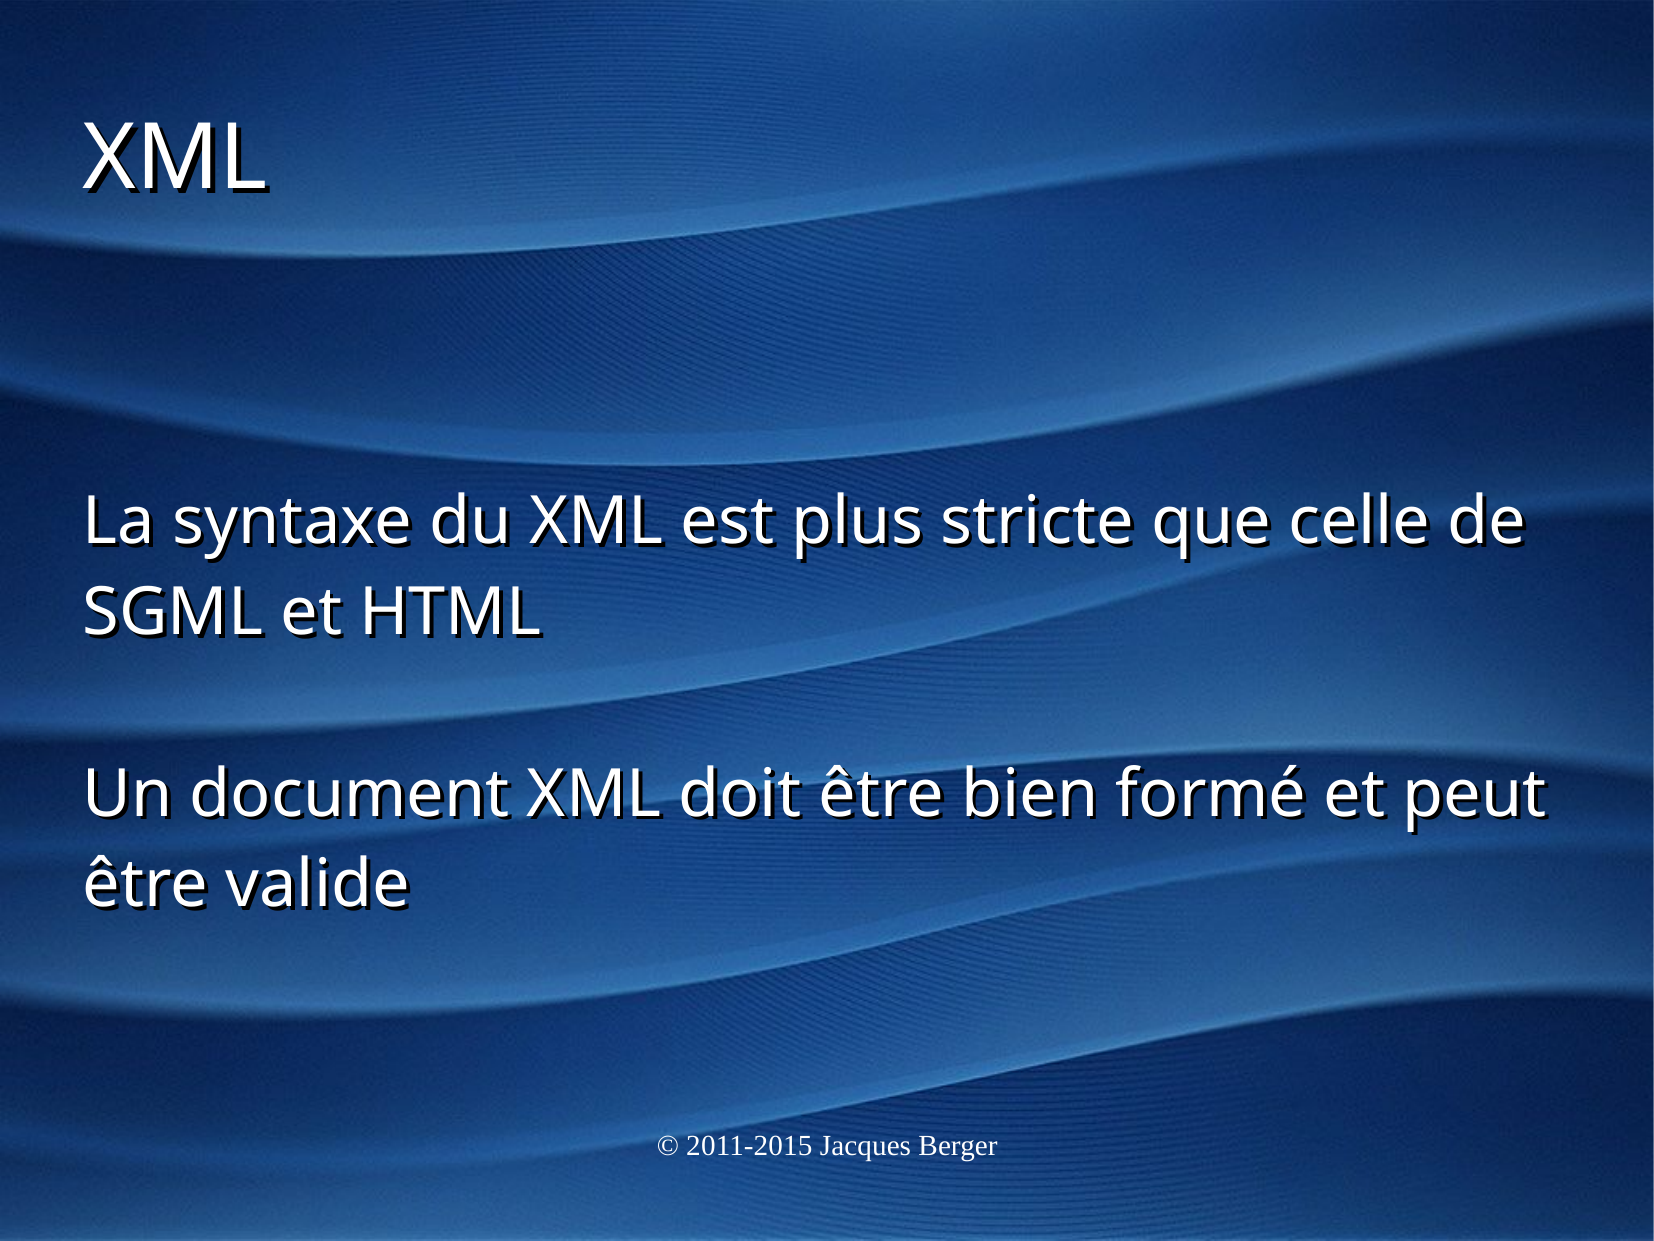

# XML
La syntaxe du XML est plus stricte que celle de SGML et HTML
Un document XML doit être bien formé et peut être valide
© 2011-2015 Jacques Berger